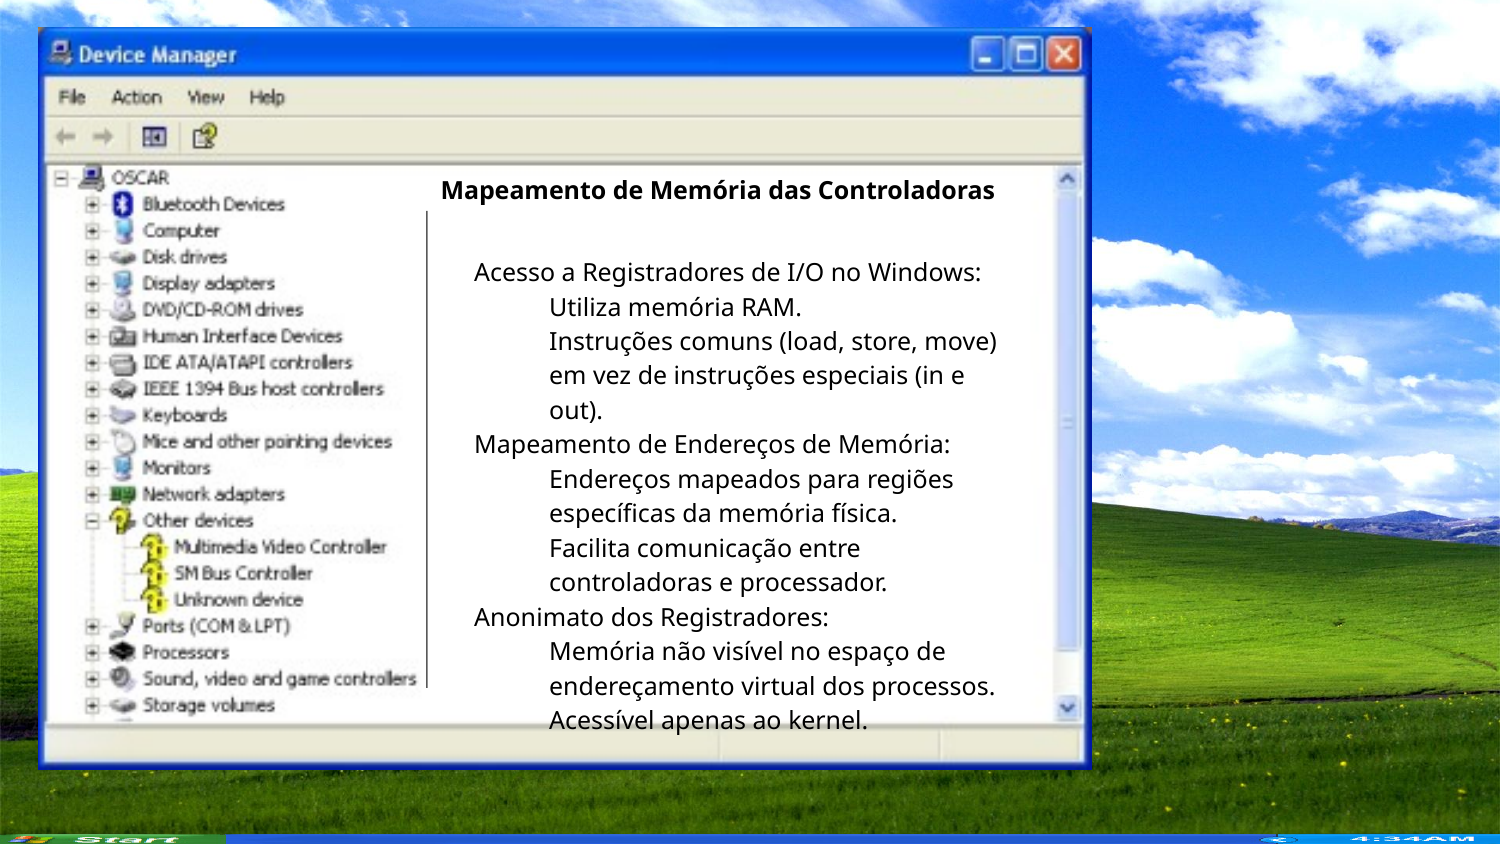

Mapeamento de Memória das Controladoras
Acesso a Registradores de I/O no Windows:
Utiliza memória RAM.
Instruções comuns (load, store, move) em vez de instruções especiais (in e out).
Mapeamento de Endereços de Memória:
Endereços mapeados para regiões específicas da memória física.
Facilita comunicação entre controladoras e processador.
Anonimato dos Registradores:
Memória não visível no espaço de endereçamento virtual dos processos.
Acessível apenas ao kernel.